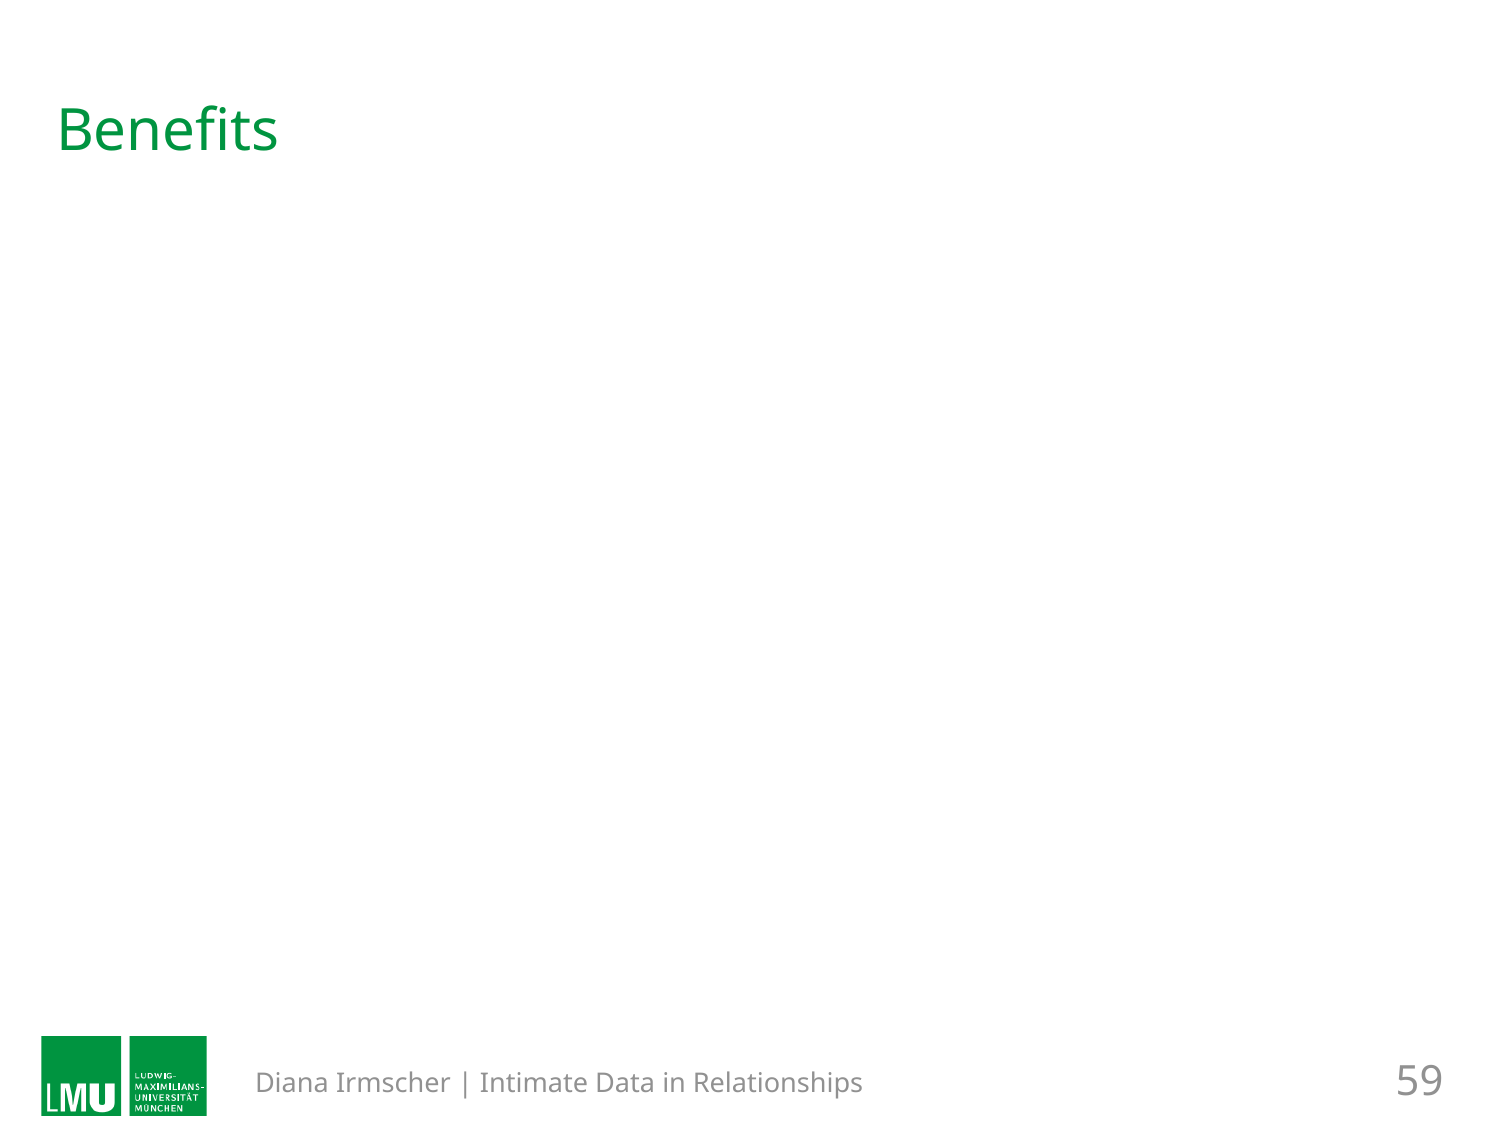

# Benefits
Diana Irmscher | Intimate Data in Relationships